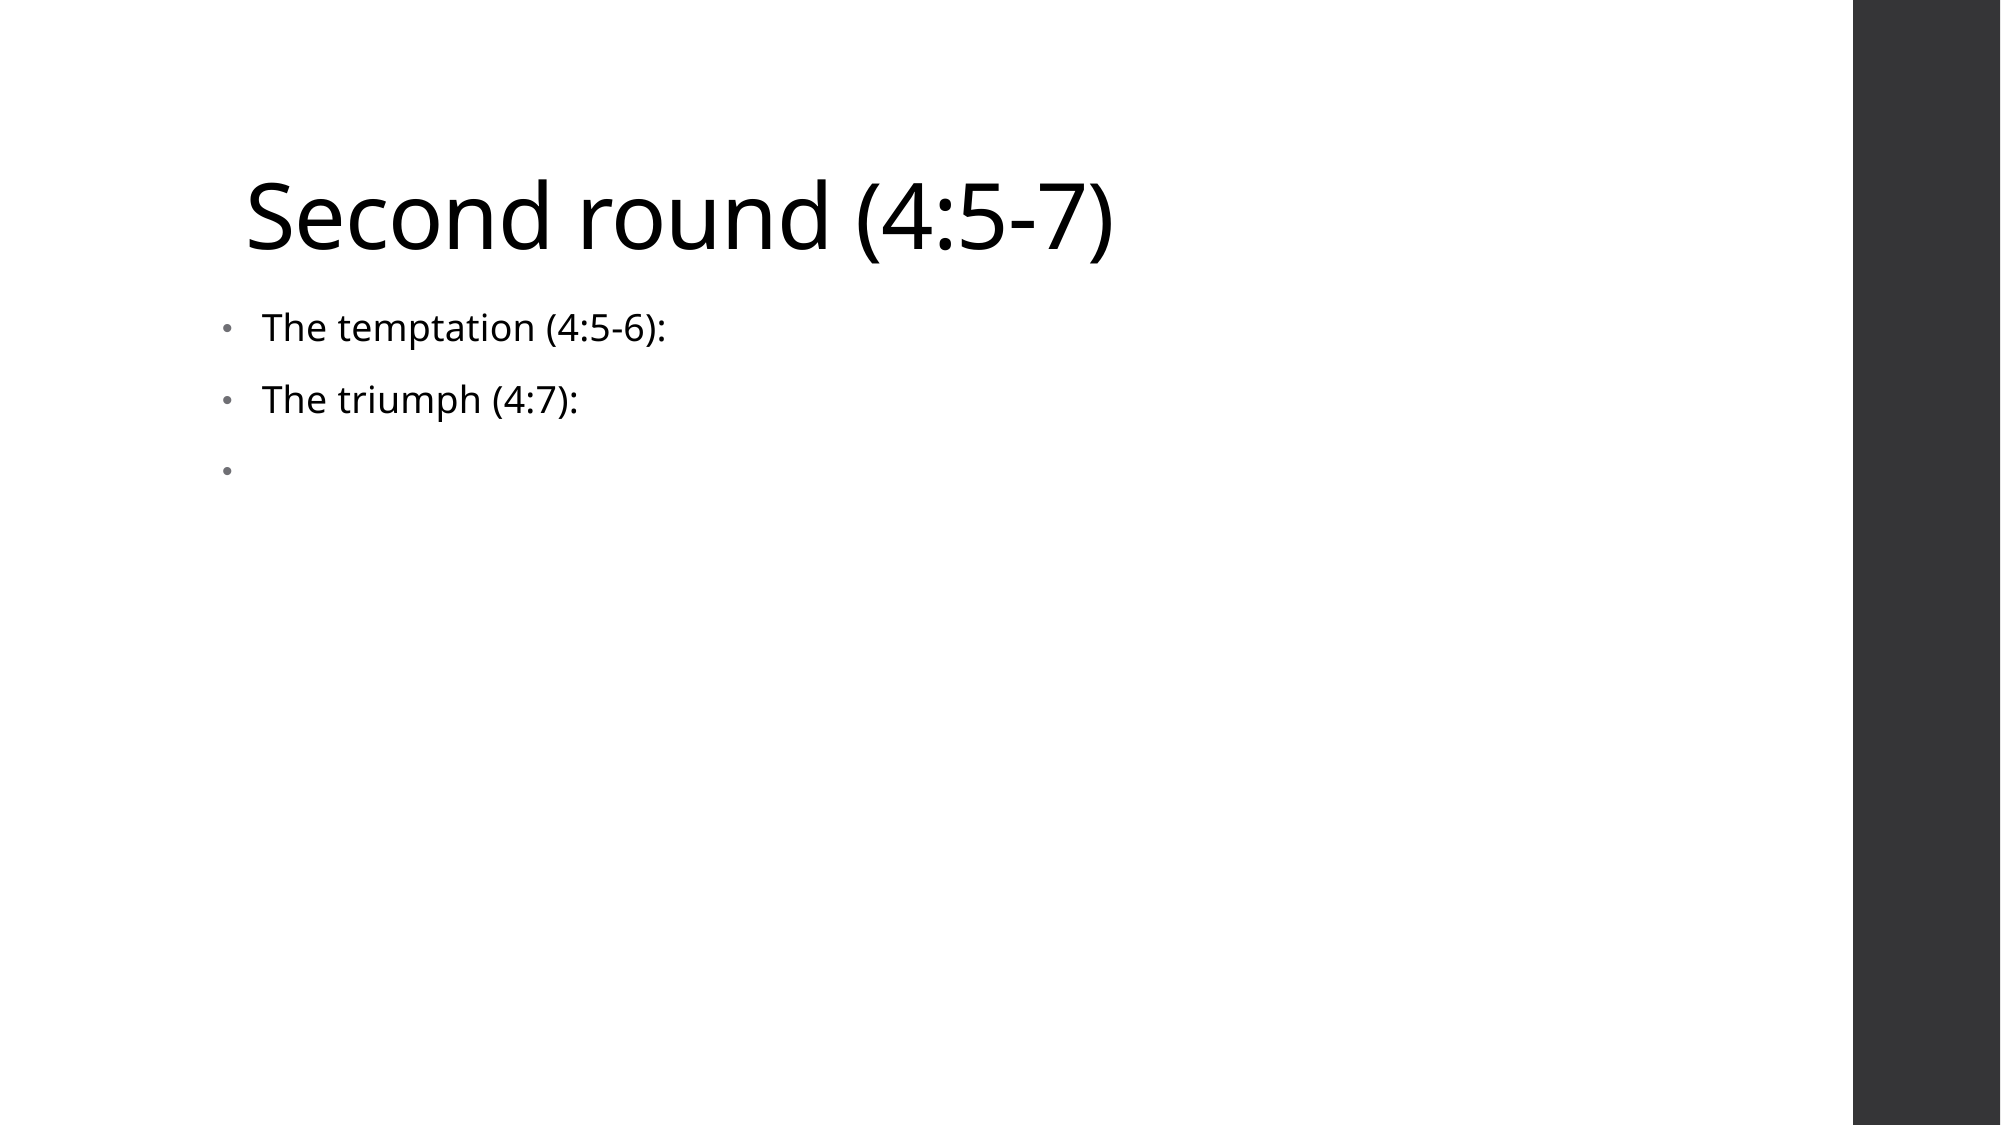

# Second round (4:5-7)
 The temptation (4:5-6):
 The triumph (4:7):